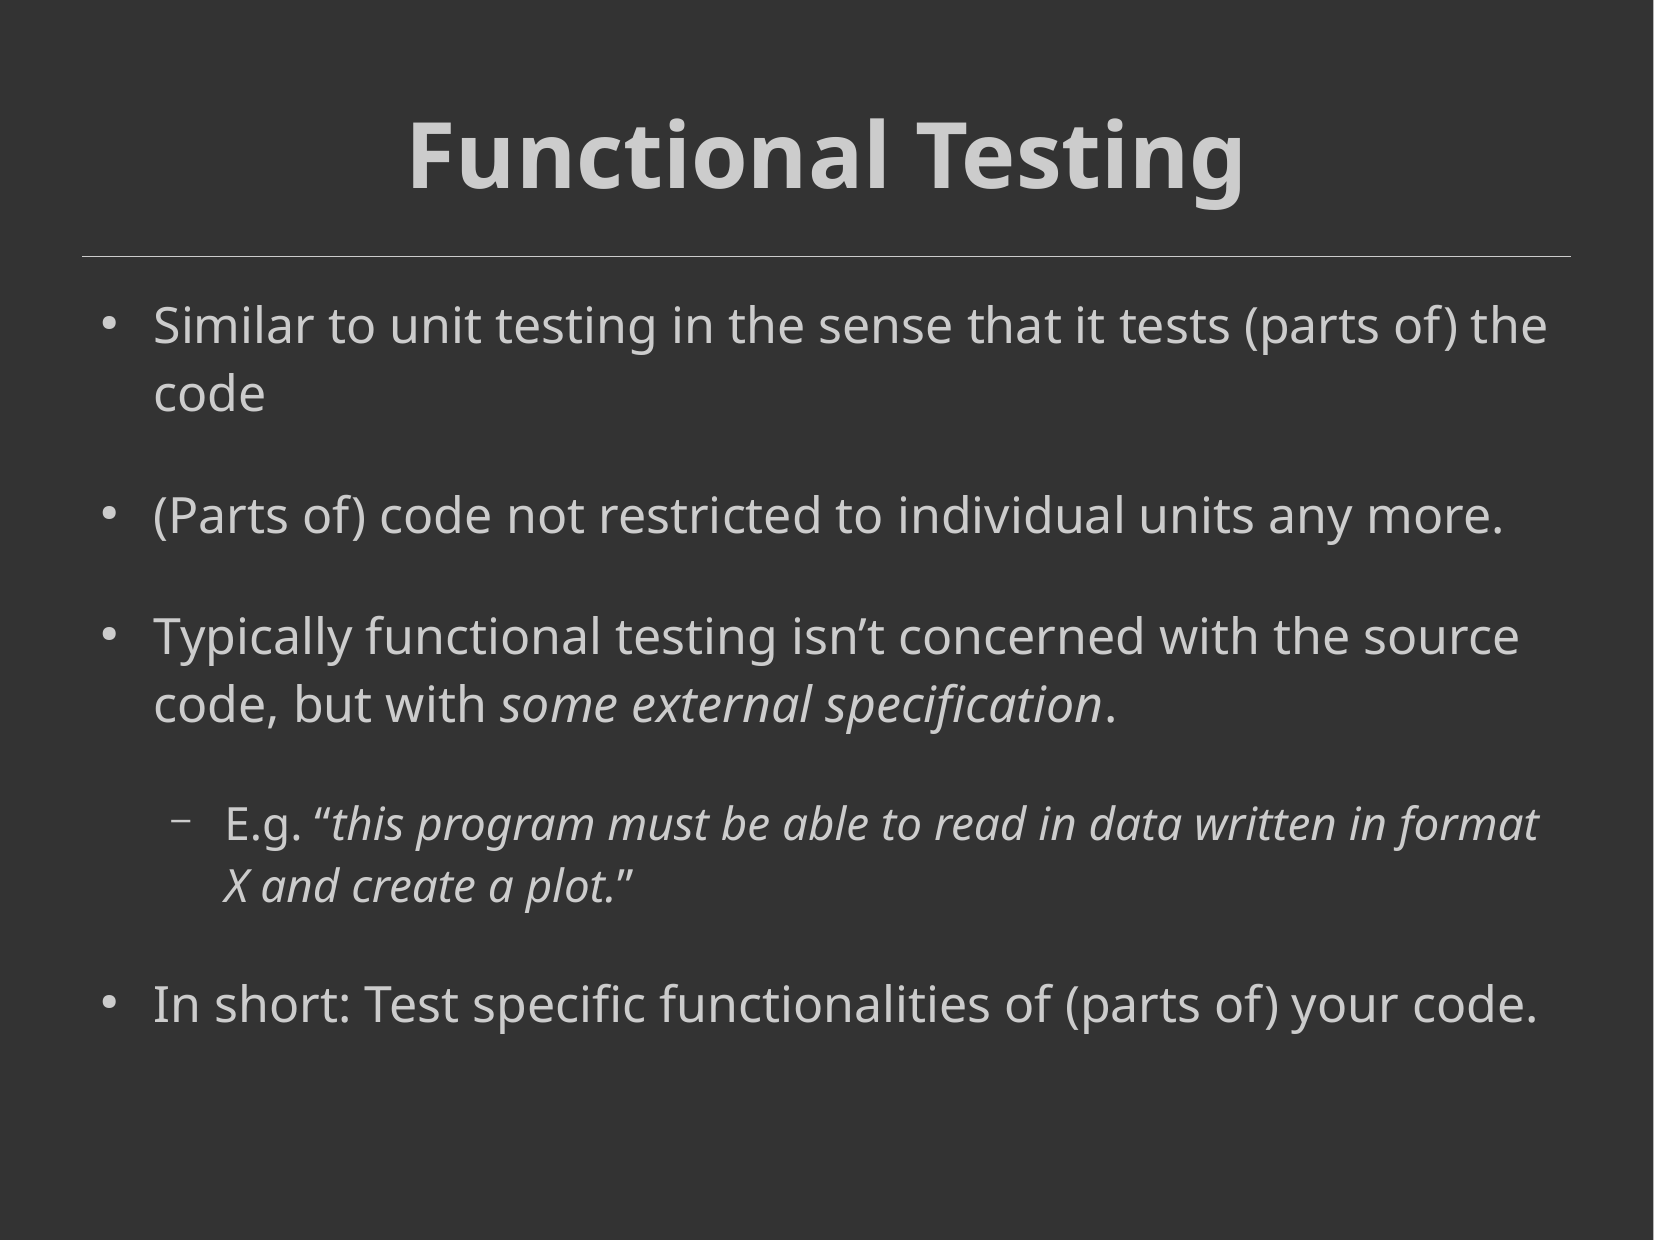

# Functional Testing
Similar to unit testing in the sense that it tests (parts of) the code
(Parts of) code not restricted to individual units any more.
Typically functional testing isn’t concerned with the source code, but with some external specification.
E.g. “this program must be able to read in data written in format X and create a plot.”
In short: Test specific functionalities of (parts of) your code.